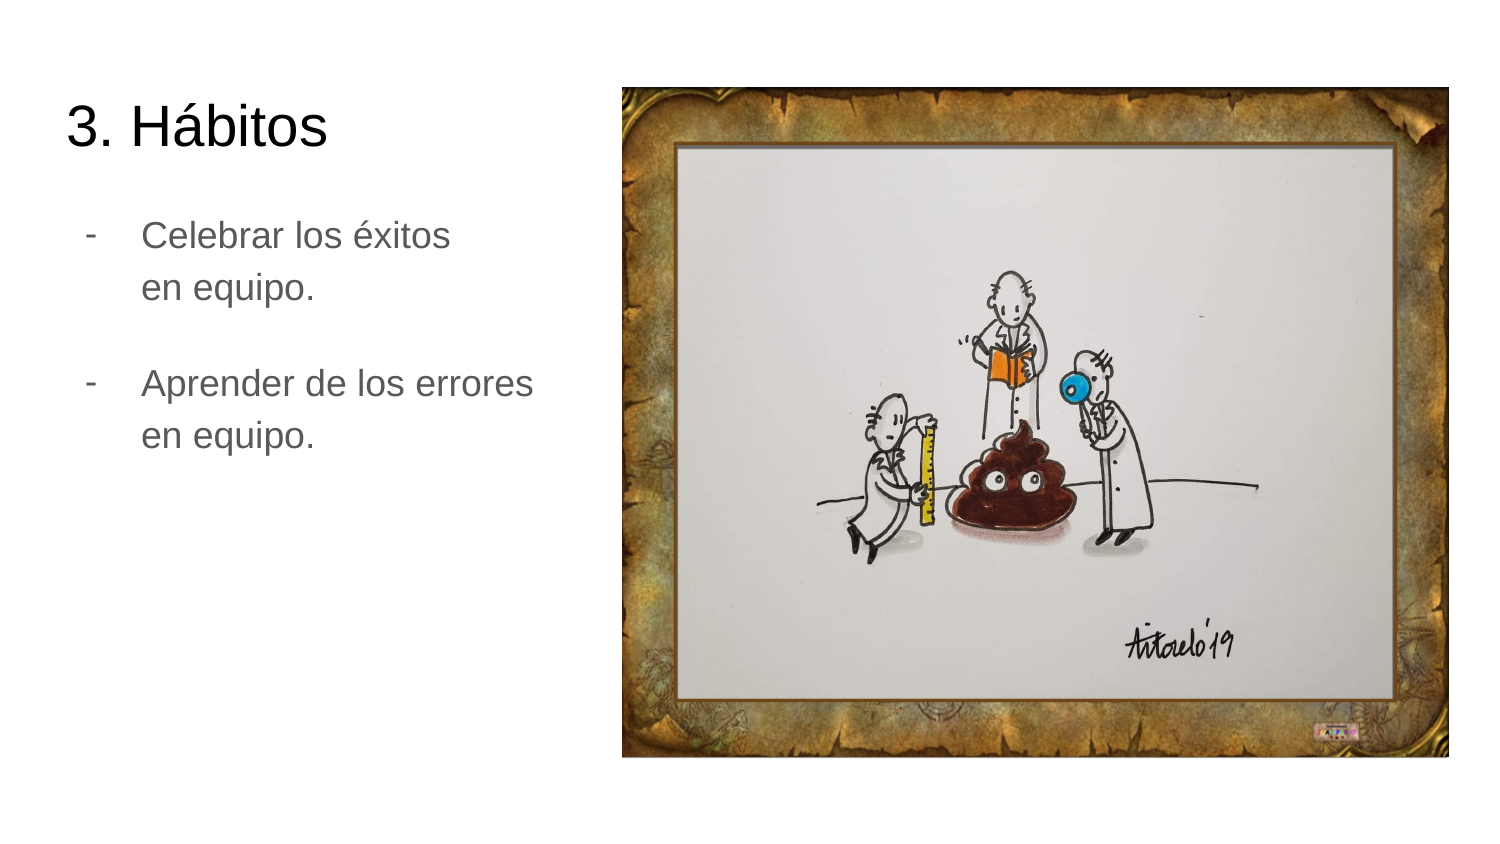

# 3. Hábitos
Celebrar los éxitos
en equipo.
Aprender de los errores
en equipo.